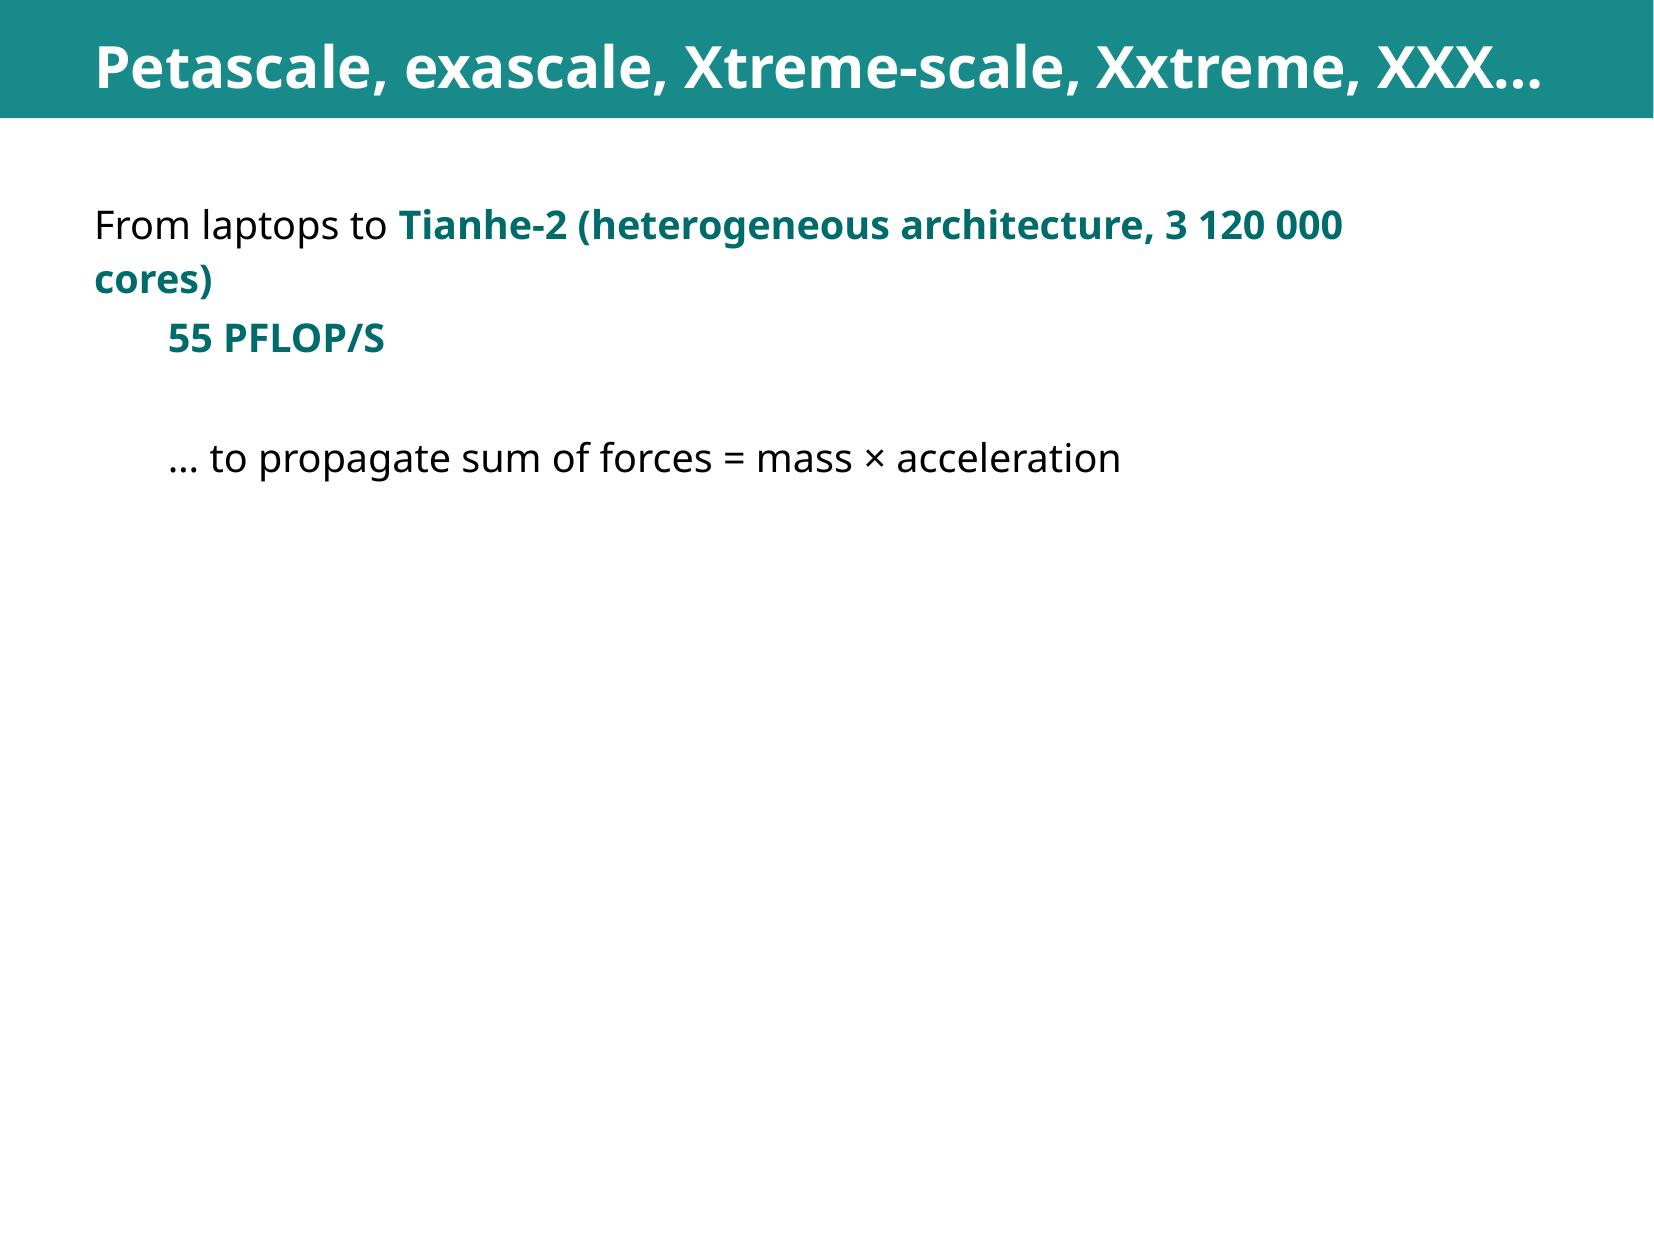

Petascale, exascale, Xtreme-scale, Xxtreme, XXX…
From laptops to Tianhe-2 (heterogeneous architecture, 3 120 000 cores)
	55 PFLOP/S
	… to propagate sum of forces = mass × acceleration